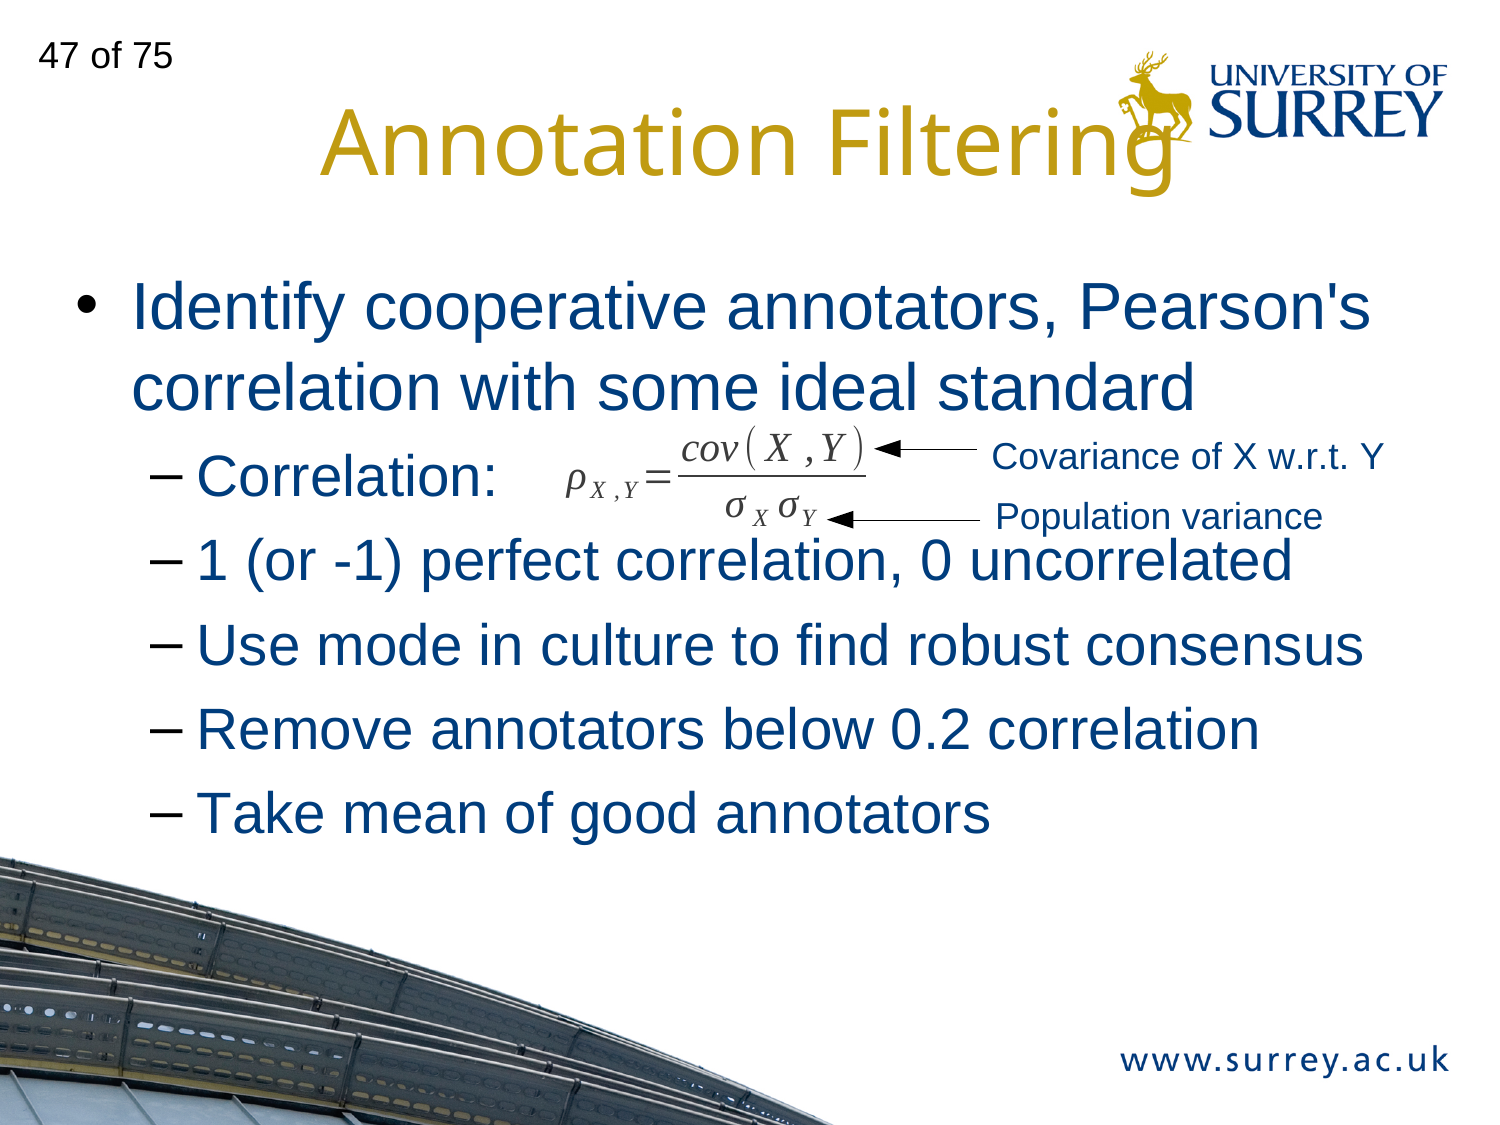

# Annotation Filtering
Identify cooperative annotators, Pearson's correlation with some ideal standard
Correlation:
1 (or -1) perfect correlation, 0 uncorrelated
Use mode in culture to find robust consensus
Remove annotators below 0.2 correlation
Take mean of good annotators
Covariance of X w.r.t. Y
Population variance